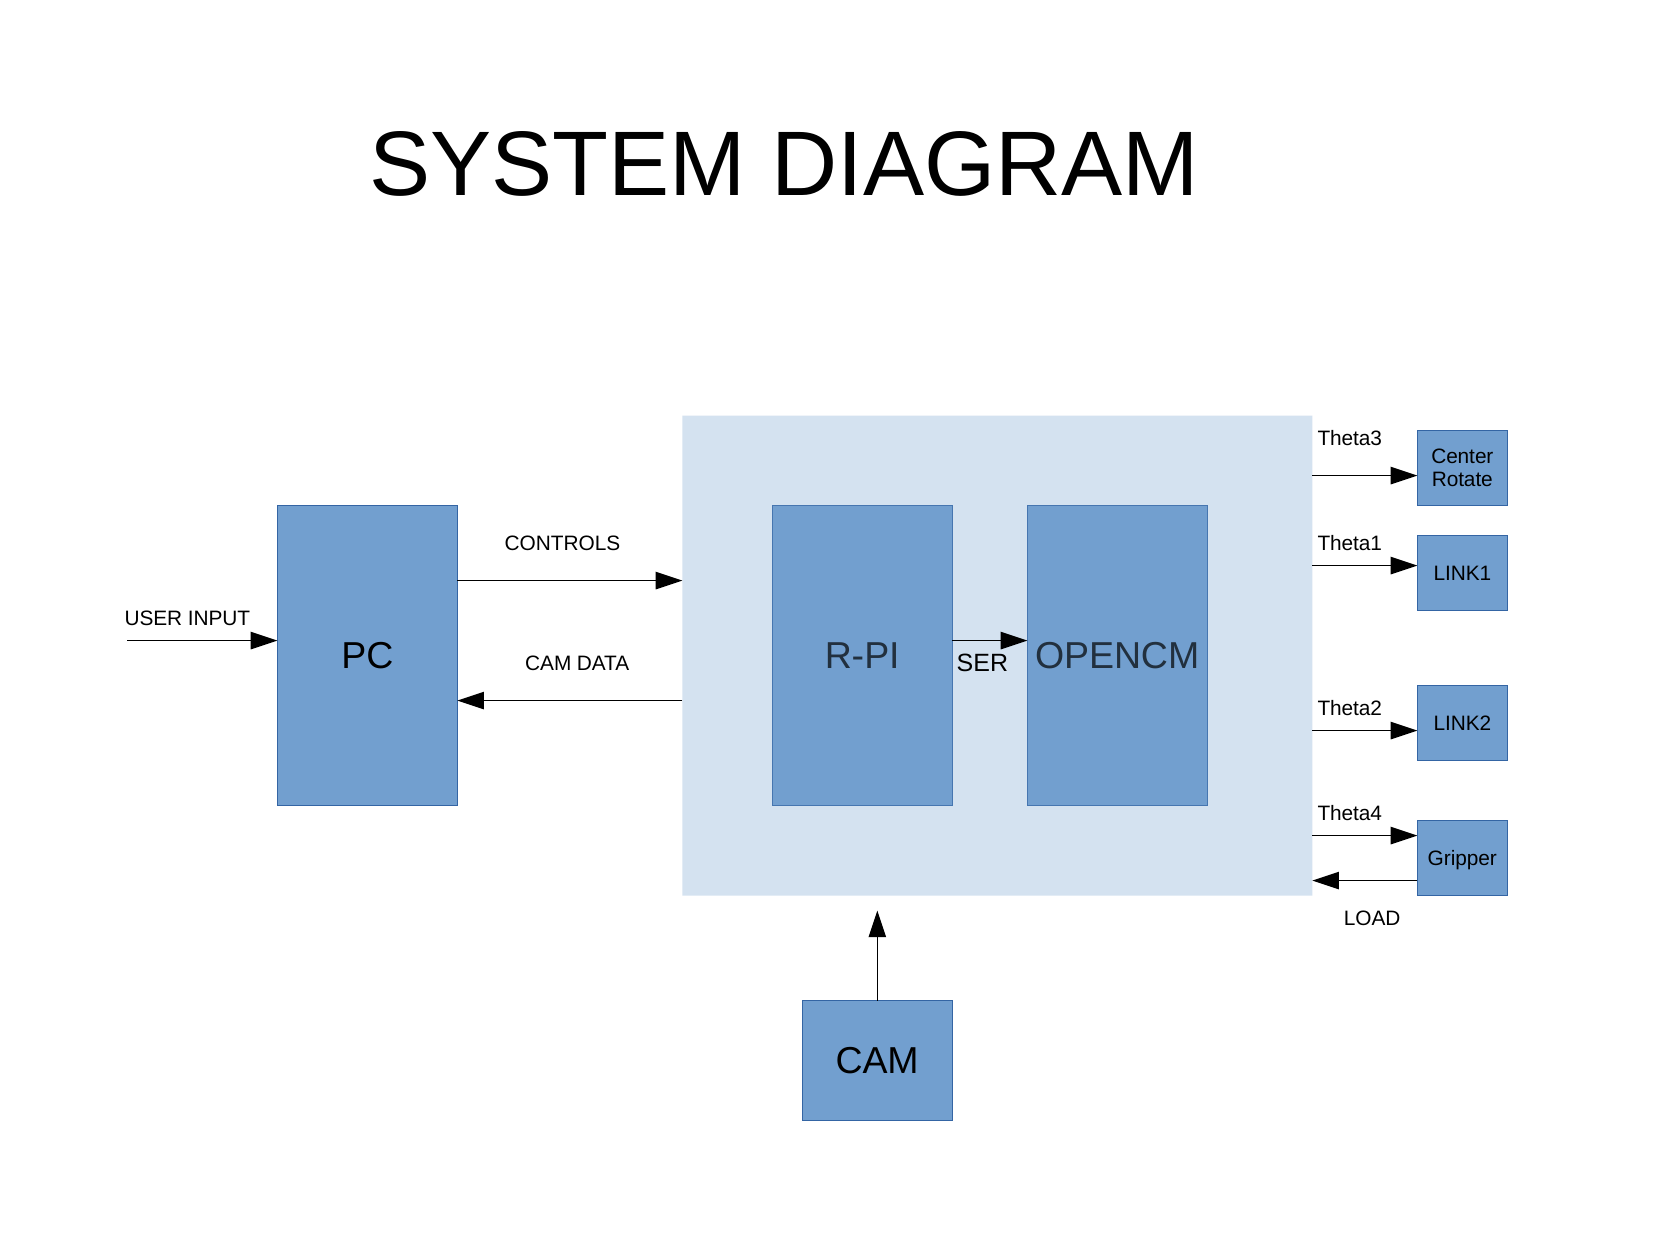

# SYSTEM DIAGRAM
Theta3
Center
Rotate
PC
R-PI
OPENCM
CONTROLS
Theta1
LINK1
USER INPUT
CAM DATA
SER
Theta2
LINK2
Theta4
Gripper
LOAD
CAM